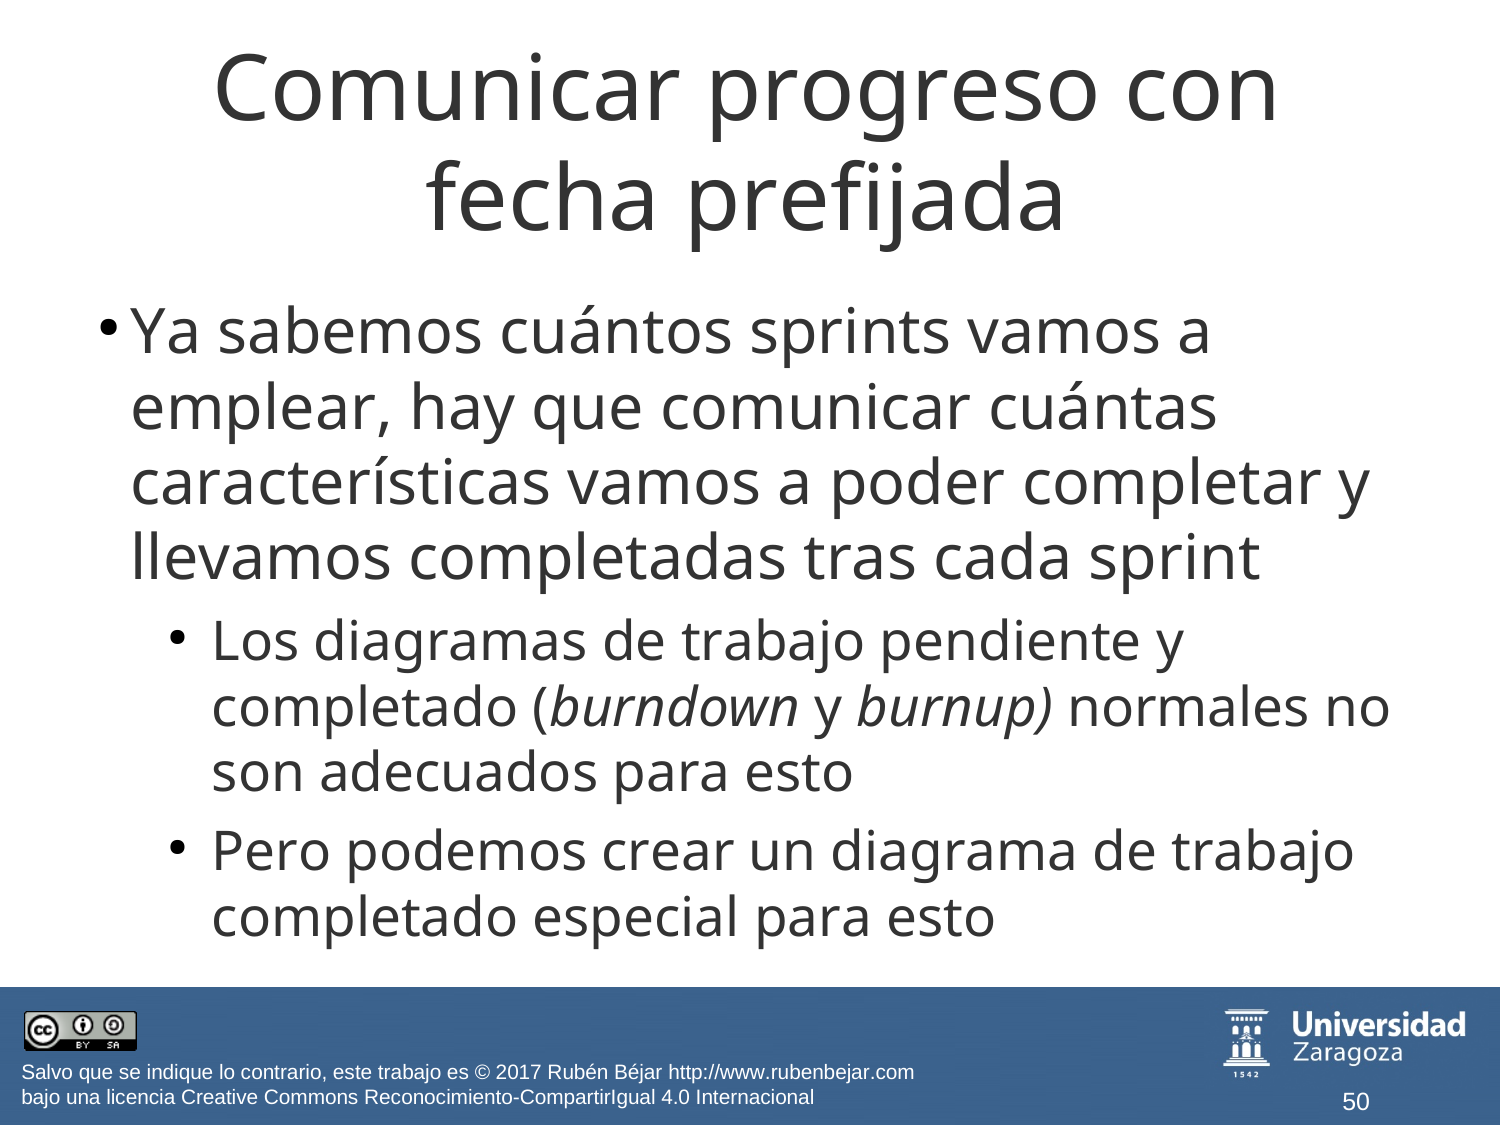

# Comunicar progreso con fecha prefijada
Ya sabemos cuántos sprints vamos a emplear, hay que comunicar cuántas características vamos a poder completar y llevamos completadas tras cada sprint
Los diagramas de trabajo pendiente y completado (burndown y burnup) normales no son adecuados para esto
Pero podemos crear un diagrama de trabajo completado especial para esto